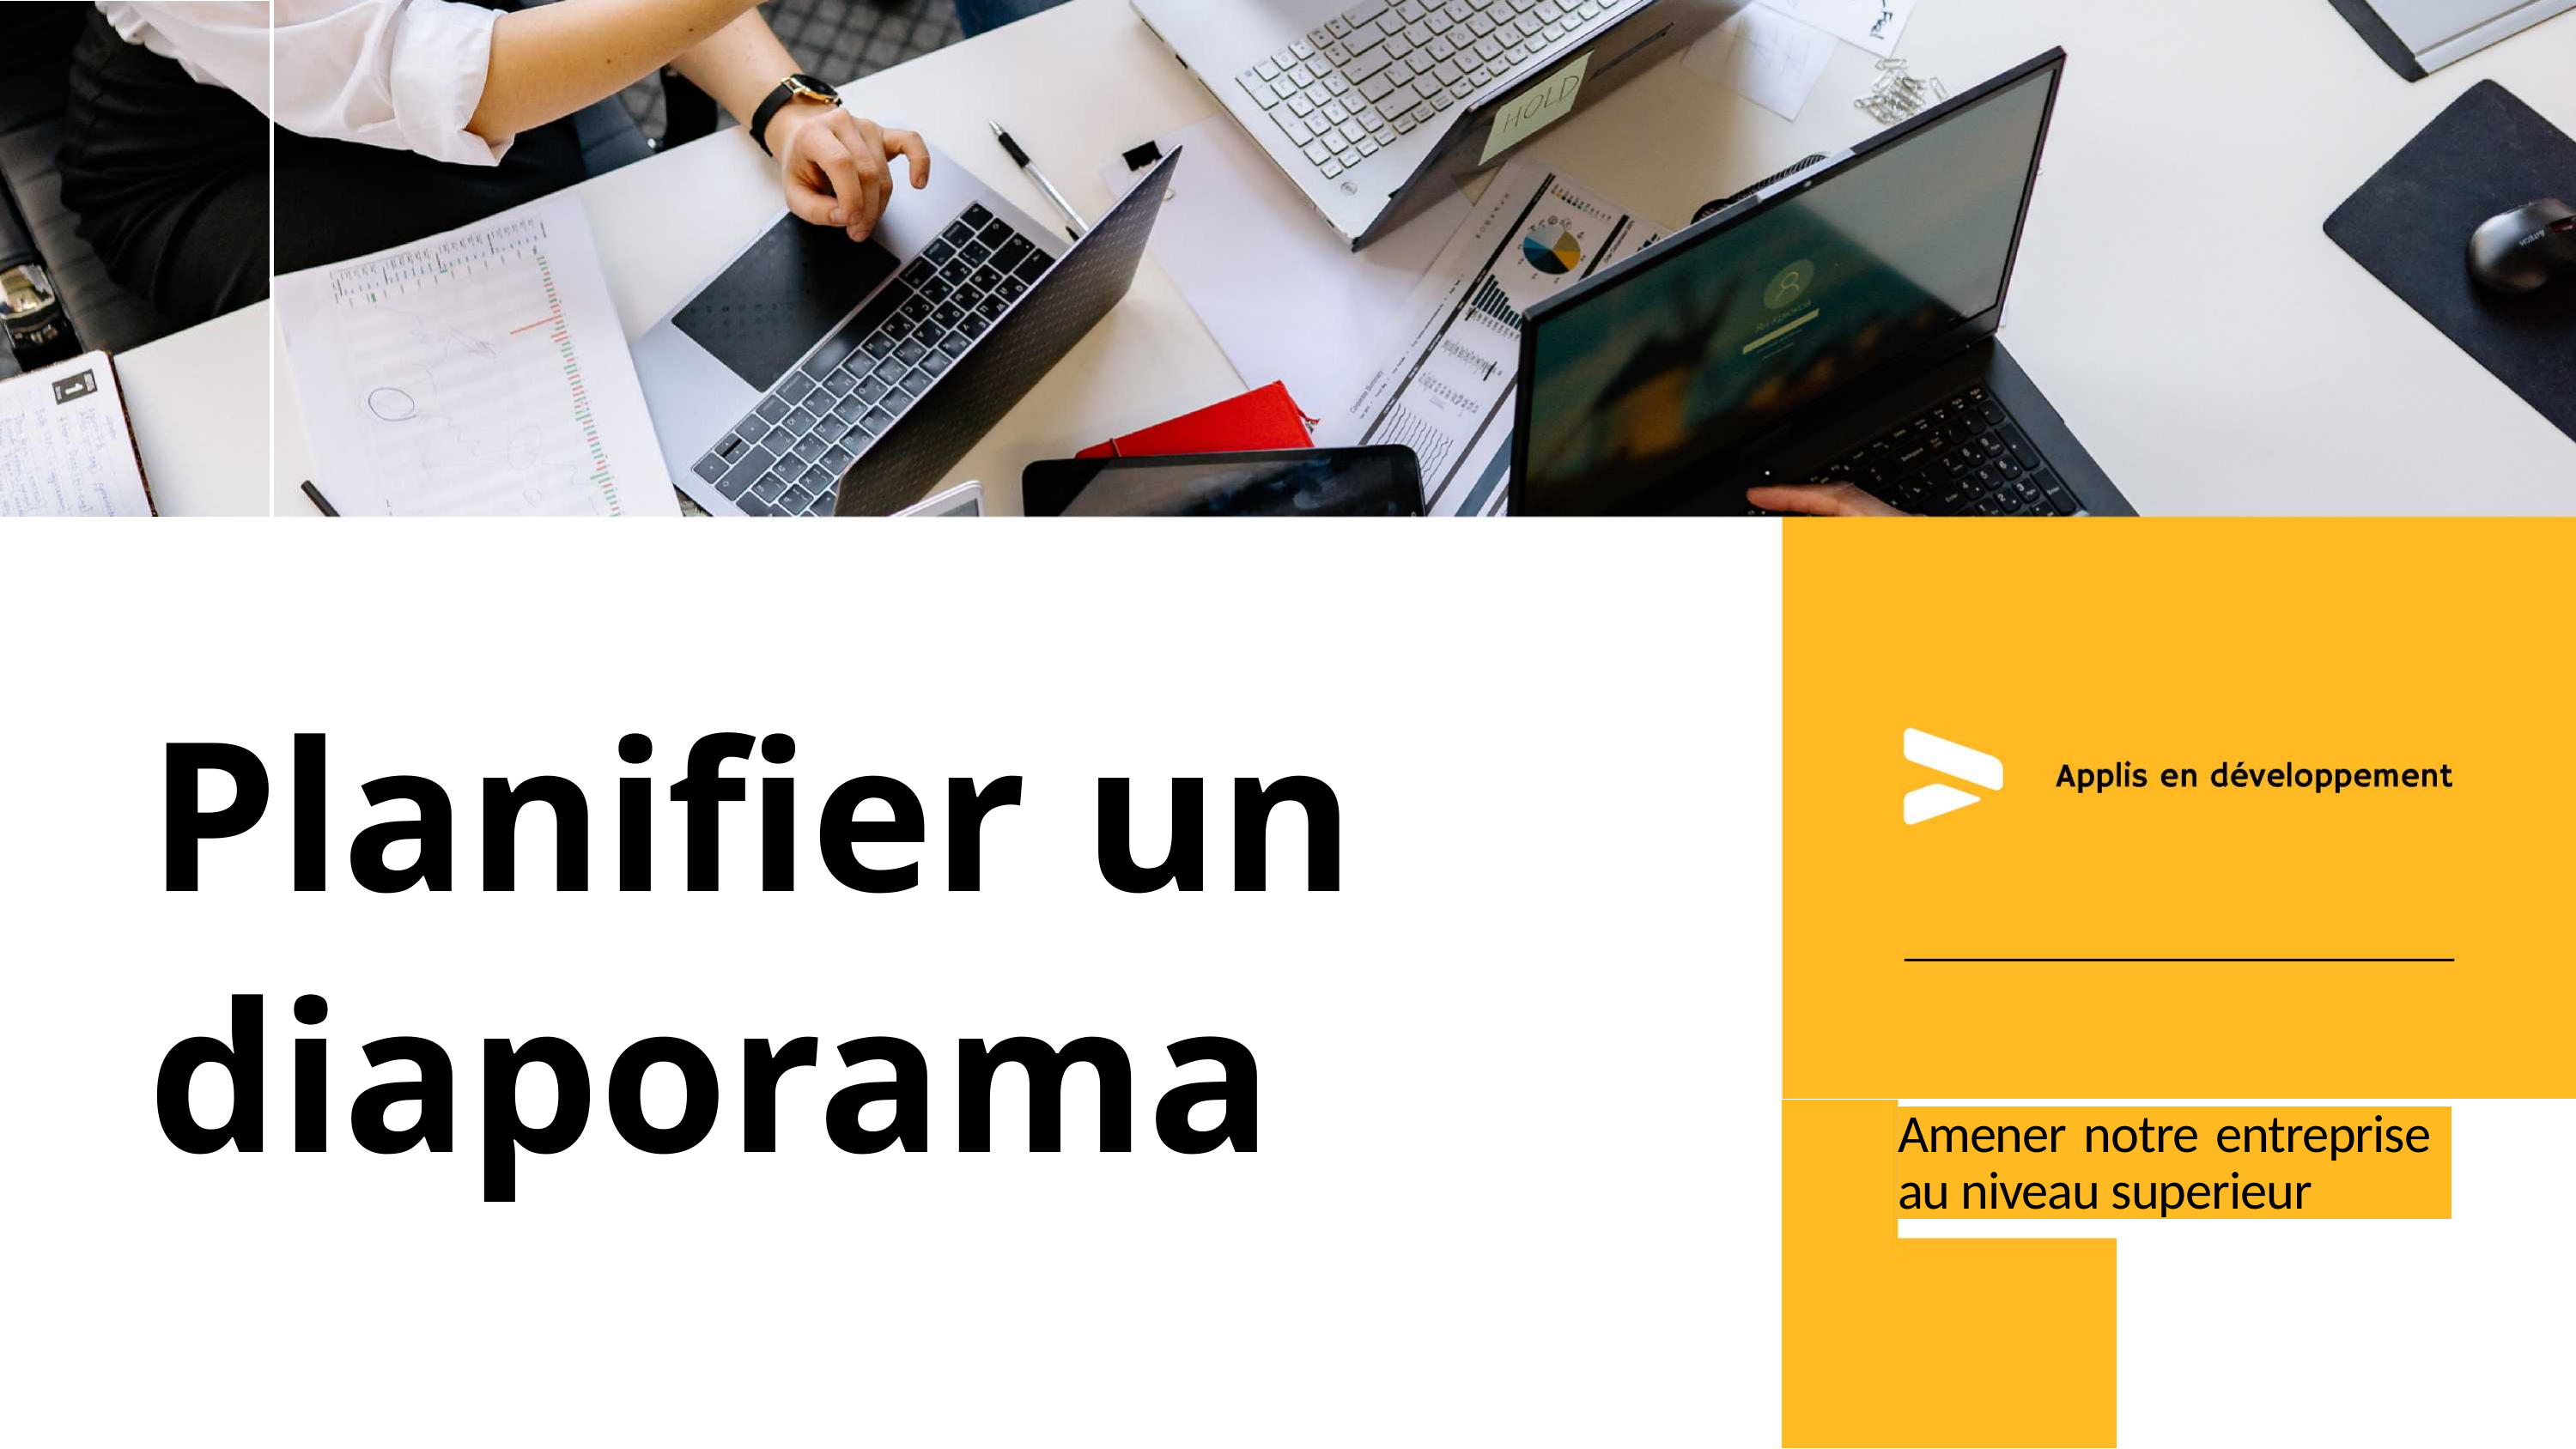

Planifier un diaporama
Amener notre entreprise au niveau superieur